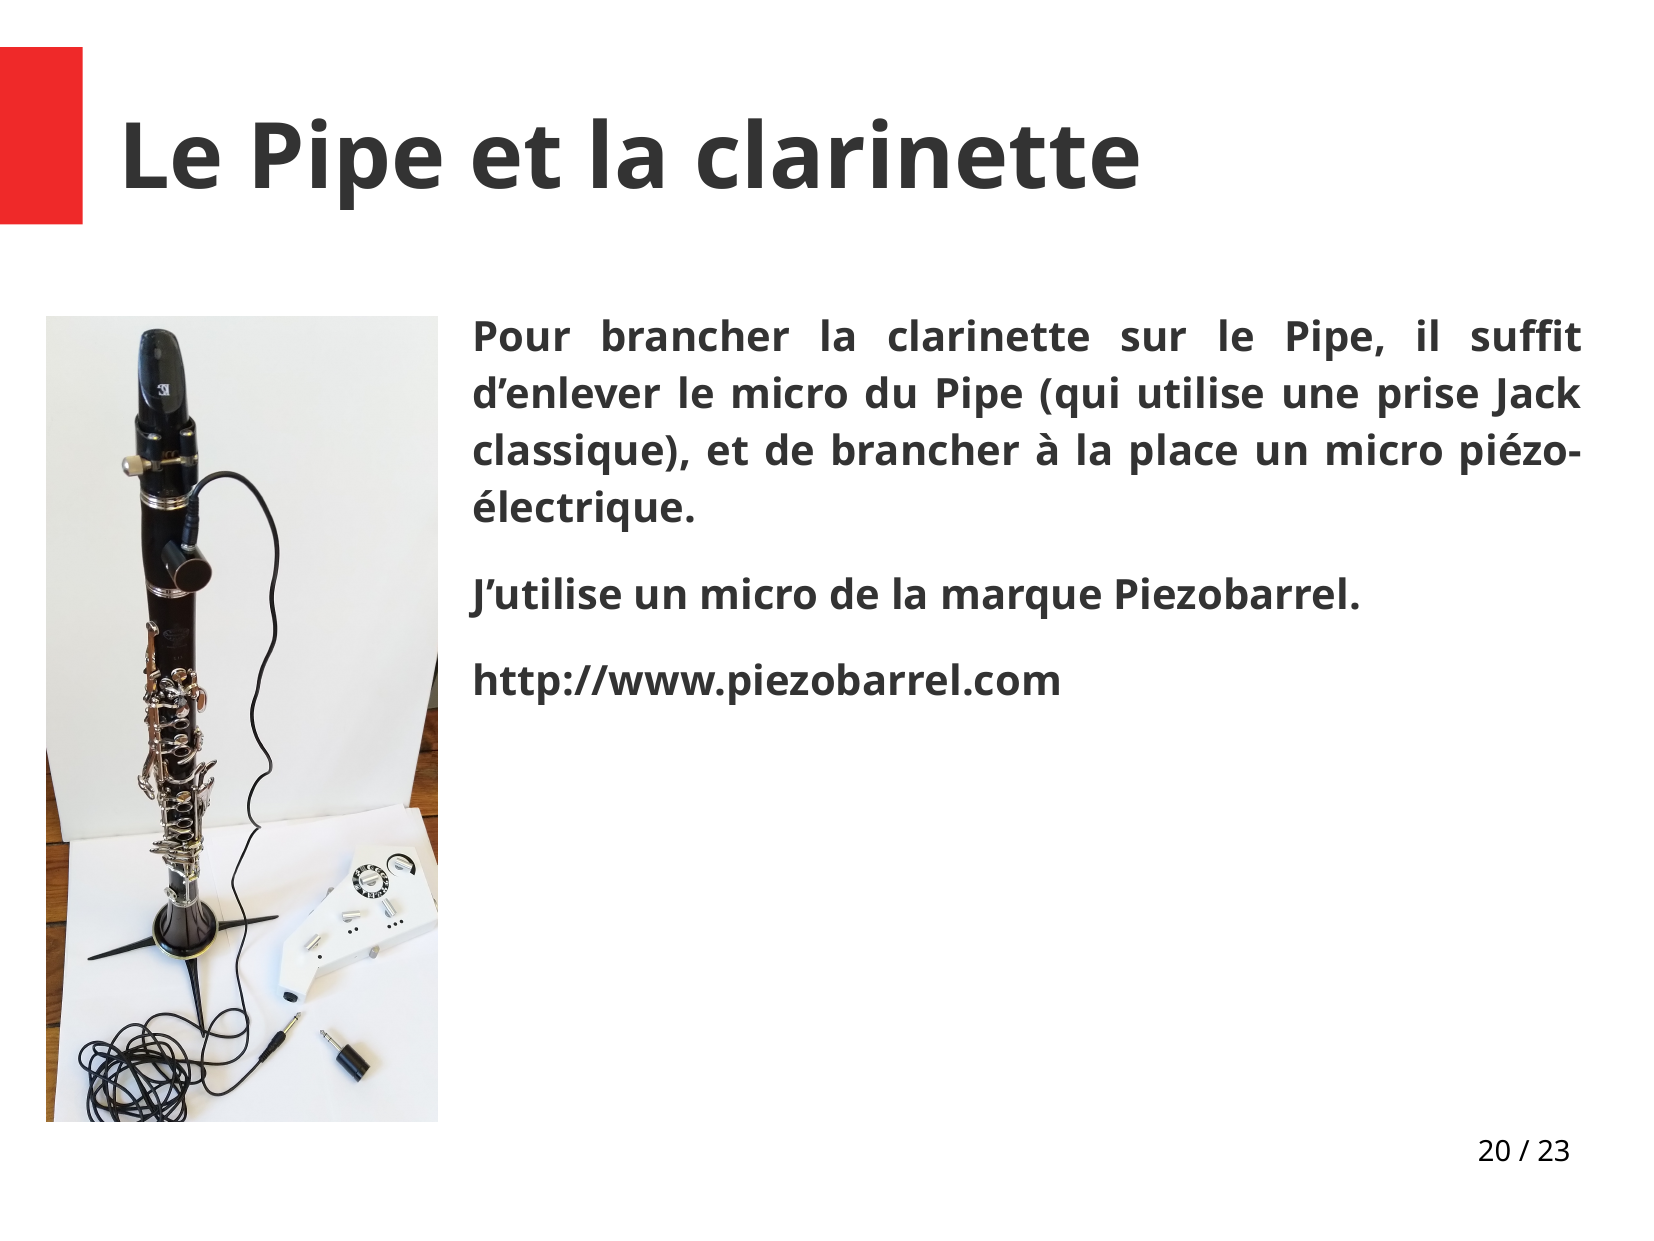

# Le Pipe et la clarinette
Pour brancher la clarinette sur le Pipe, il suffit d’enlever le micro du Pipe (qui utilise une prise Jack classique), et de brancher à la place un micro piézo-électrique.
J’utilise un micro de la marque Piezobarrel.
http://www.piezobarrel.com
20